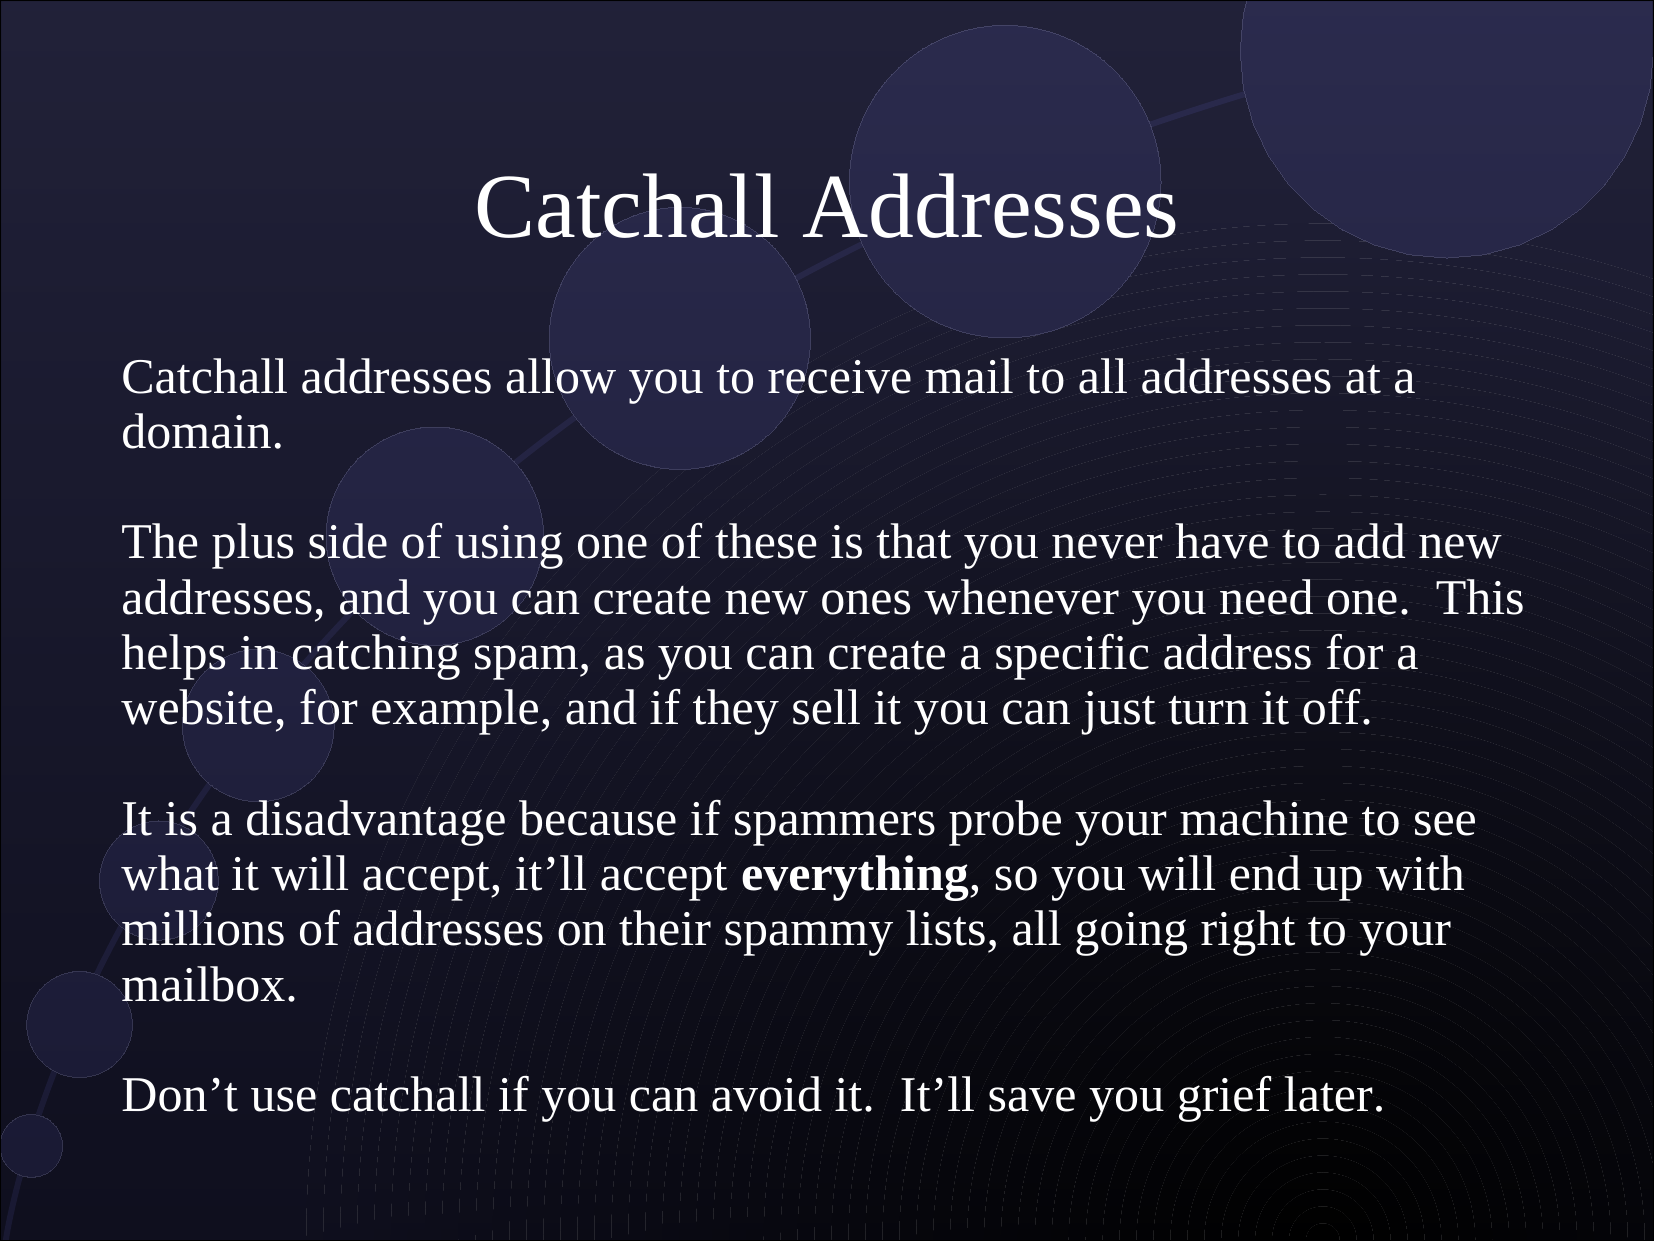

# Catchall Addresses
Catchall addresses allow you to receive mail to all addresses at a domain.
The plus side of using one of these is that you never have to add new addresses, and you can create new ones whenever you need one. This helps in catching spam, as you can create a specific address for a website, for example, and if they sell it you can just turn it off.
It is a disadvantage because if spammers probe your machine to see what it will accept, it’ll accept everything, so you will end up with millions of addresses on their spammy lists, all going right to your mailbox.
Don’t use catchall if you can avoid it. It’ll save you grief later.